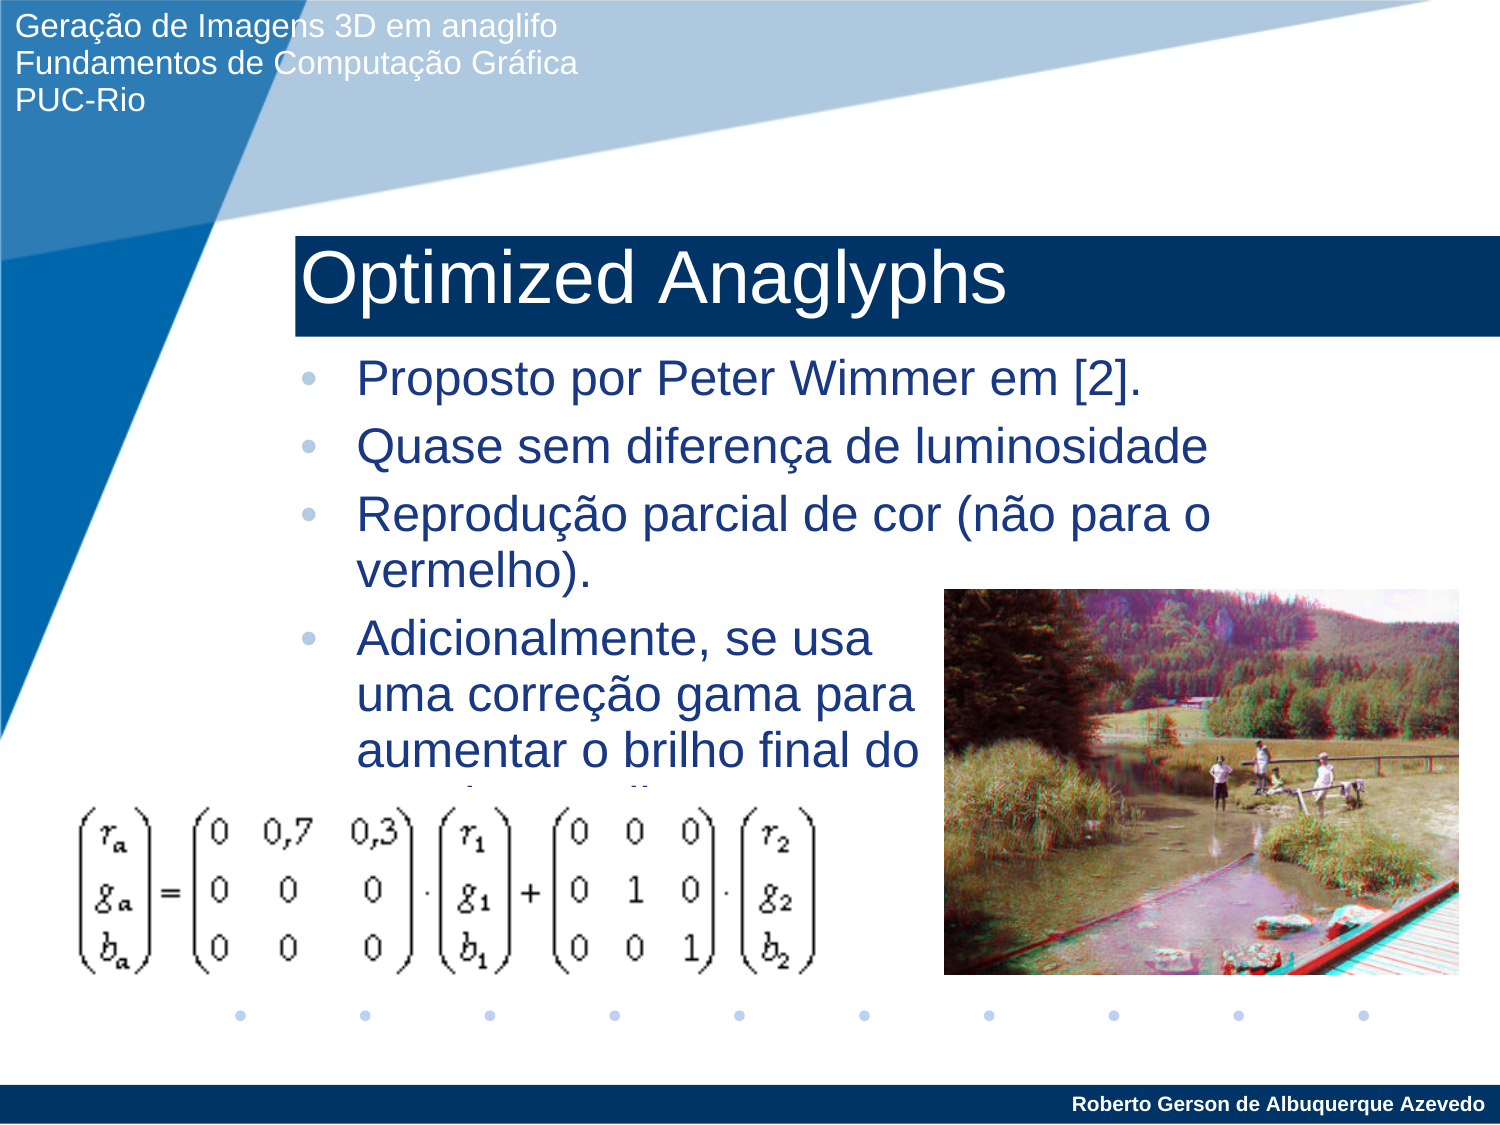

# Optimized Anaglyphs
Proposto por Peter Wimmer em [2].
Quase sem diferença de luminosidade
Reprodução parcial de cor (não para o vermelho).
Adicionalmente, se usa
uma correção gama para
aumentar o brilho final do
canal vermelho